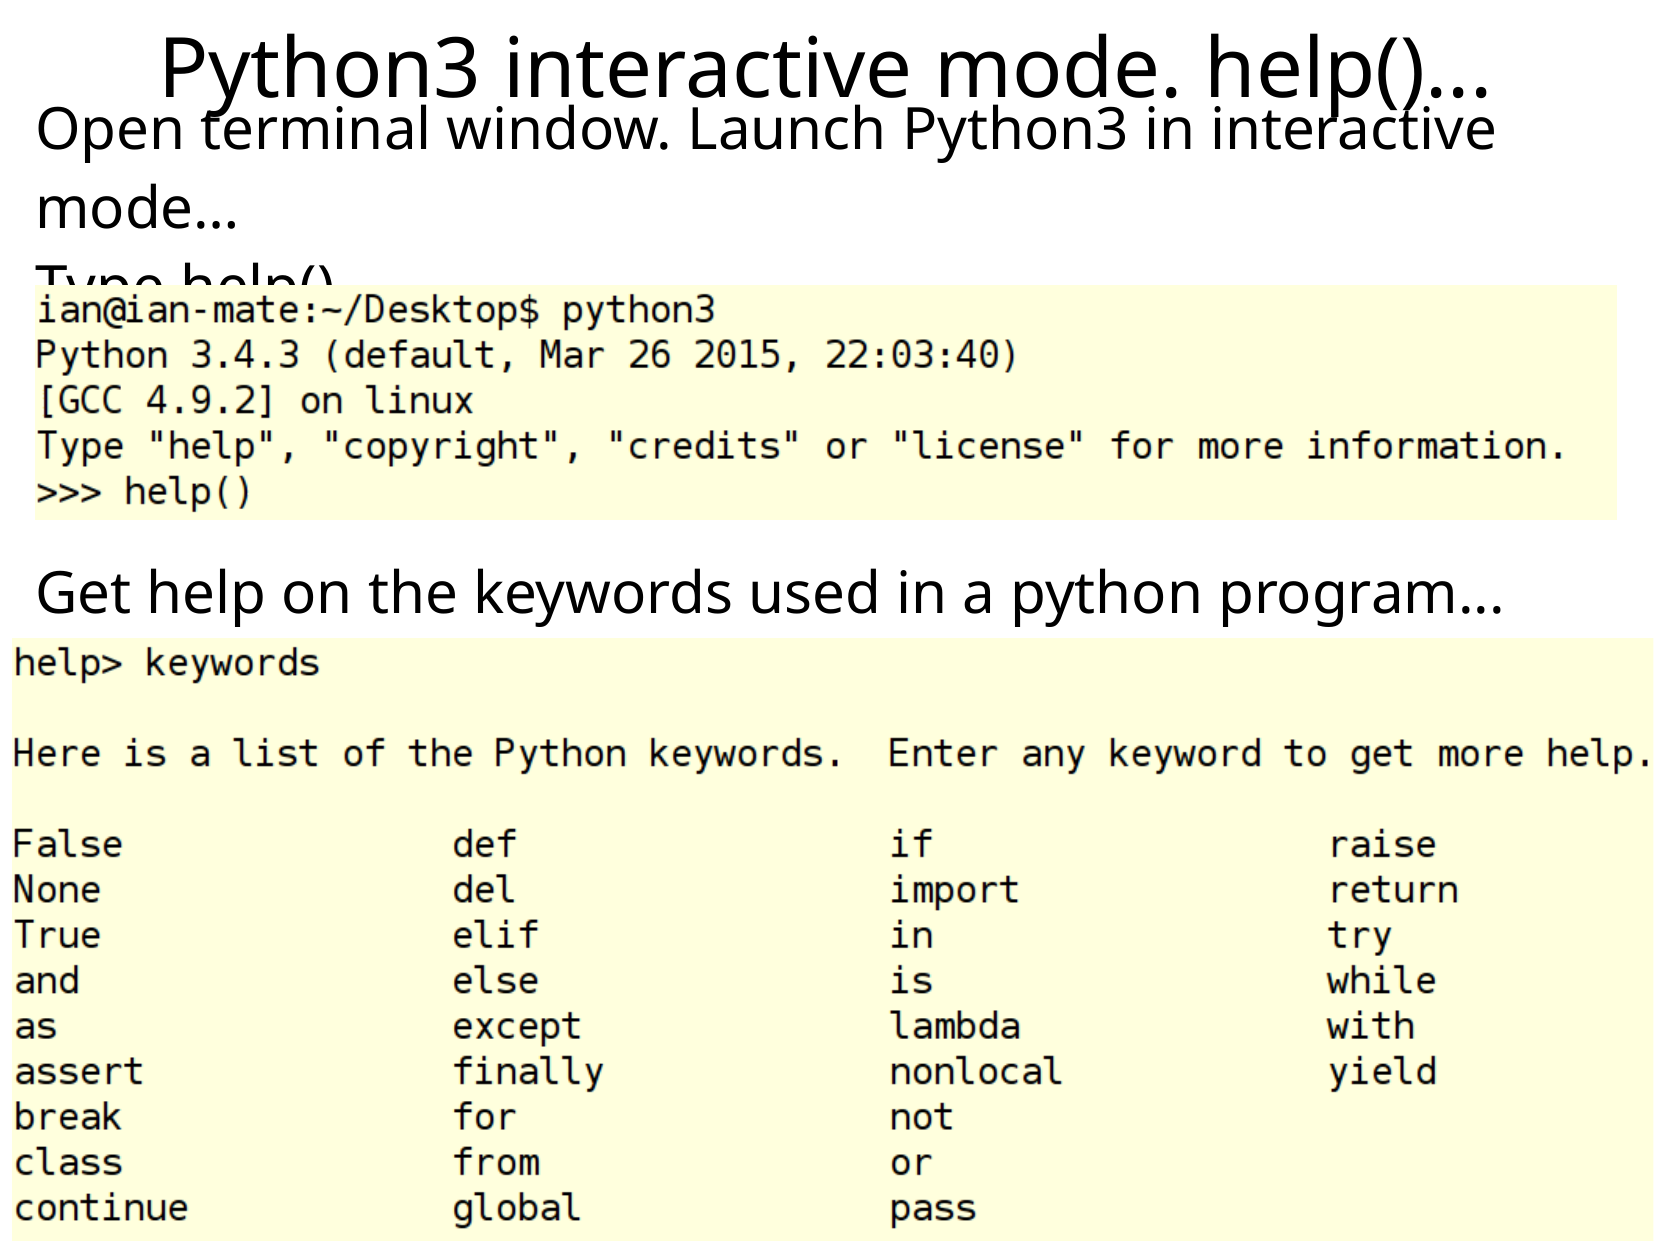

# Python3 interactive mode. help()...
Open terminal window. Launch Python3 in interactive mode…
Type help()
Get help on the keywords used in a python program...